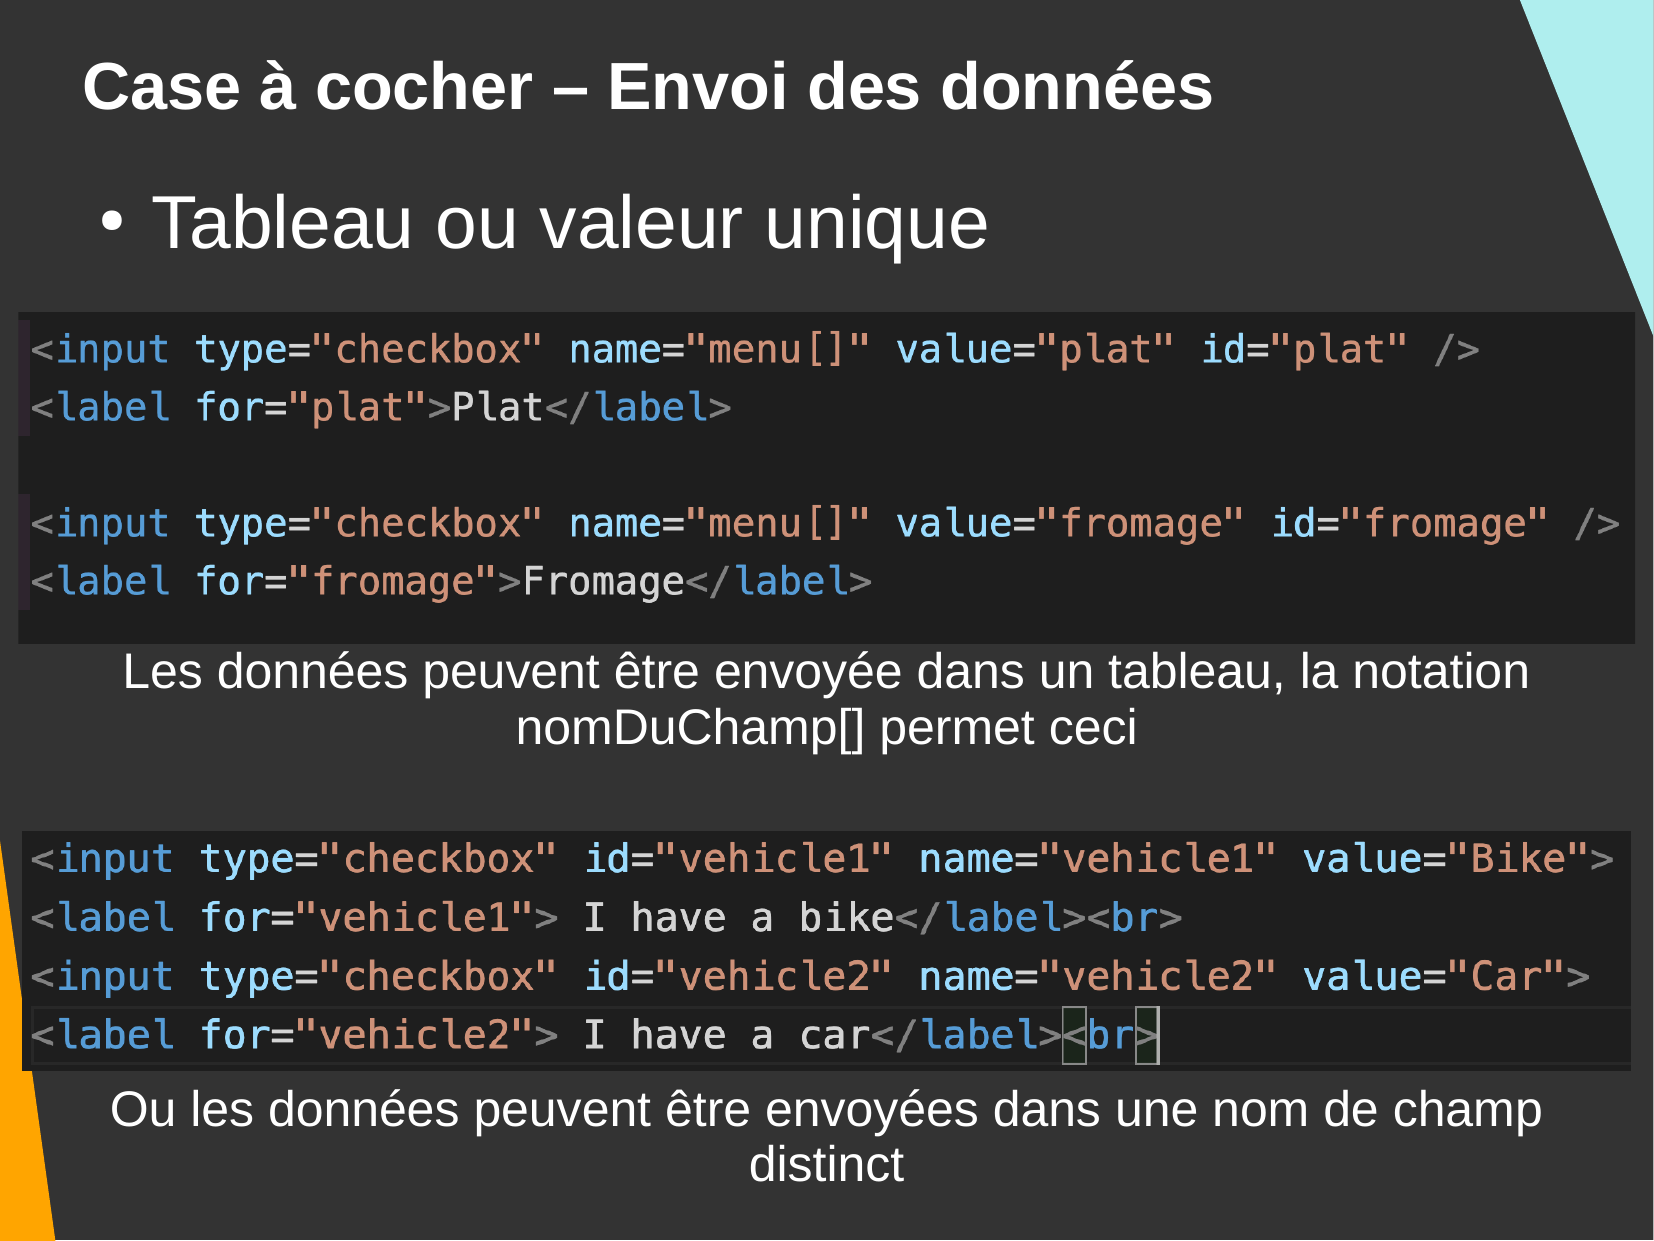

# Case à cocher – Envoi des données
Tableau ou valeur unique
Les données peuvent être envoyée dans un tableau, la notation nomDuChamp[] permet ceci
Ou les données peuvent être envoyées dans une nom de champ distinct